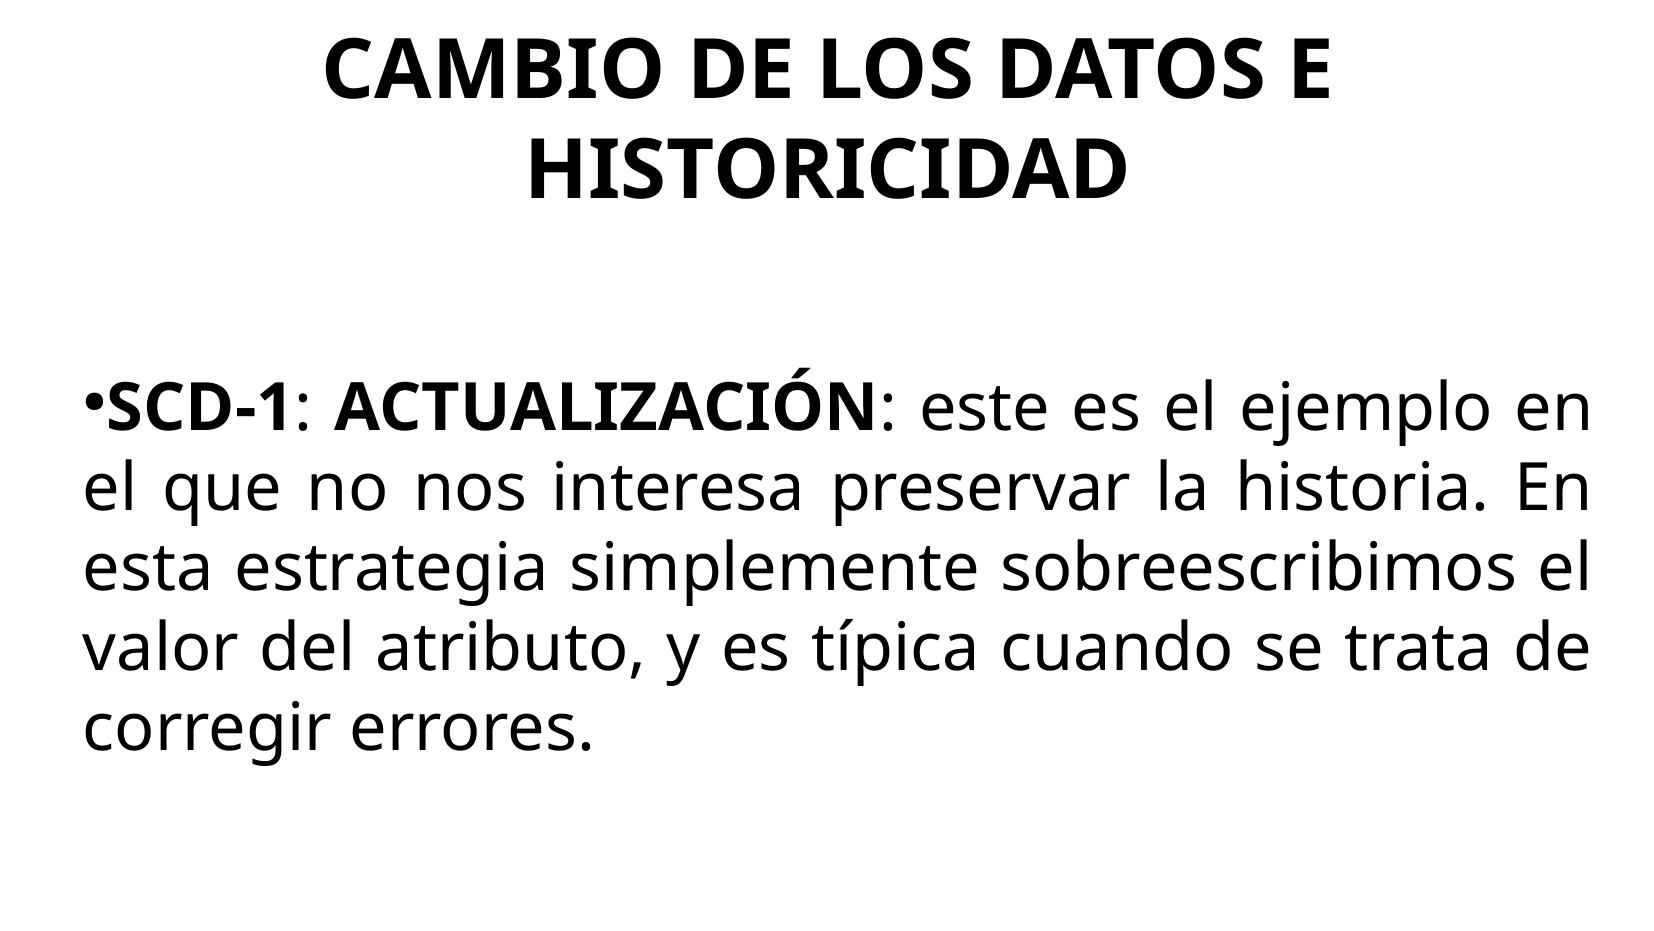

# CAMBIO DE LOS DATOS E HISTORICIDAD
SCD-1: ACTUALIZACIÓN: este es el ejemplo en el que no nos interesa preservar la historia. En esta estrategia simplemente sobreescribimos el valor del atributo, y es típica cuando se trata de corregir errores.